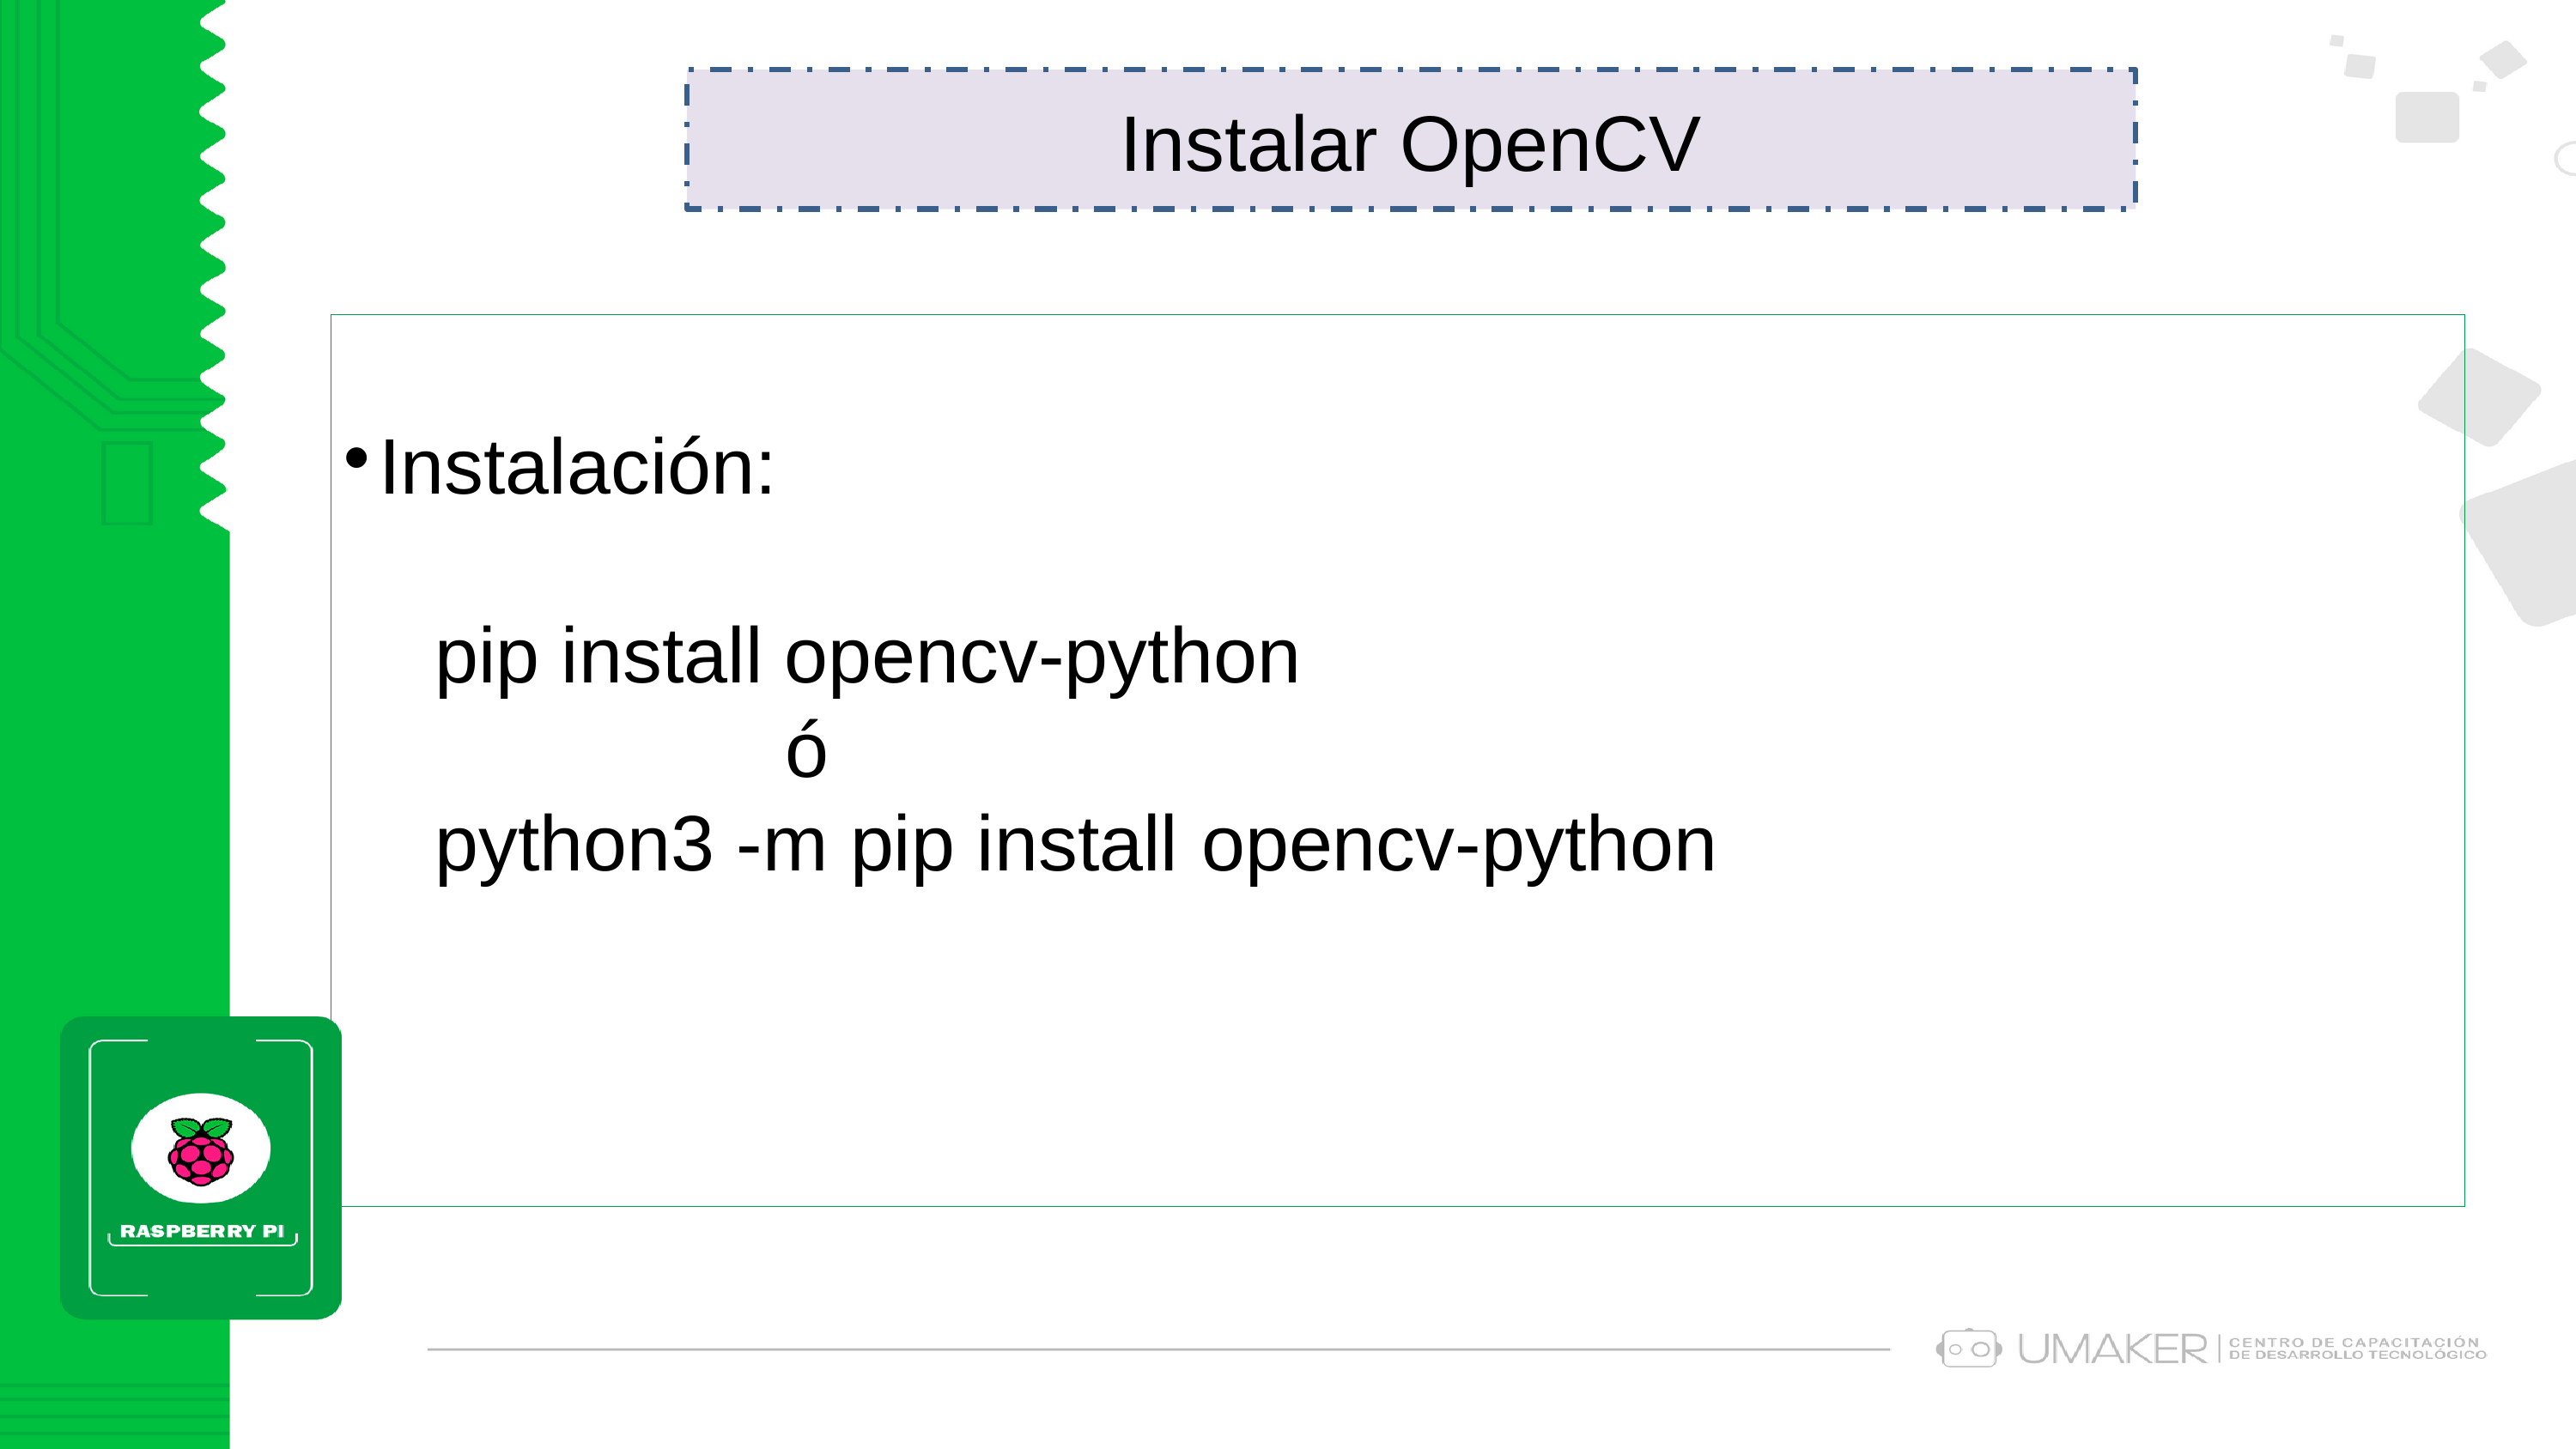

Instalar OpenCV
Instalación:
pip install opencv-python
 ó
python3 -m pip install opencv-python